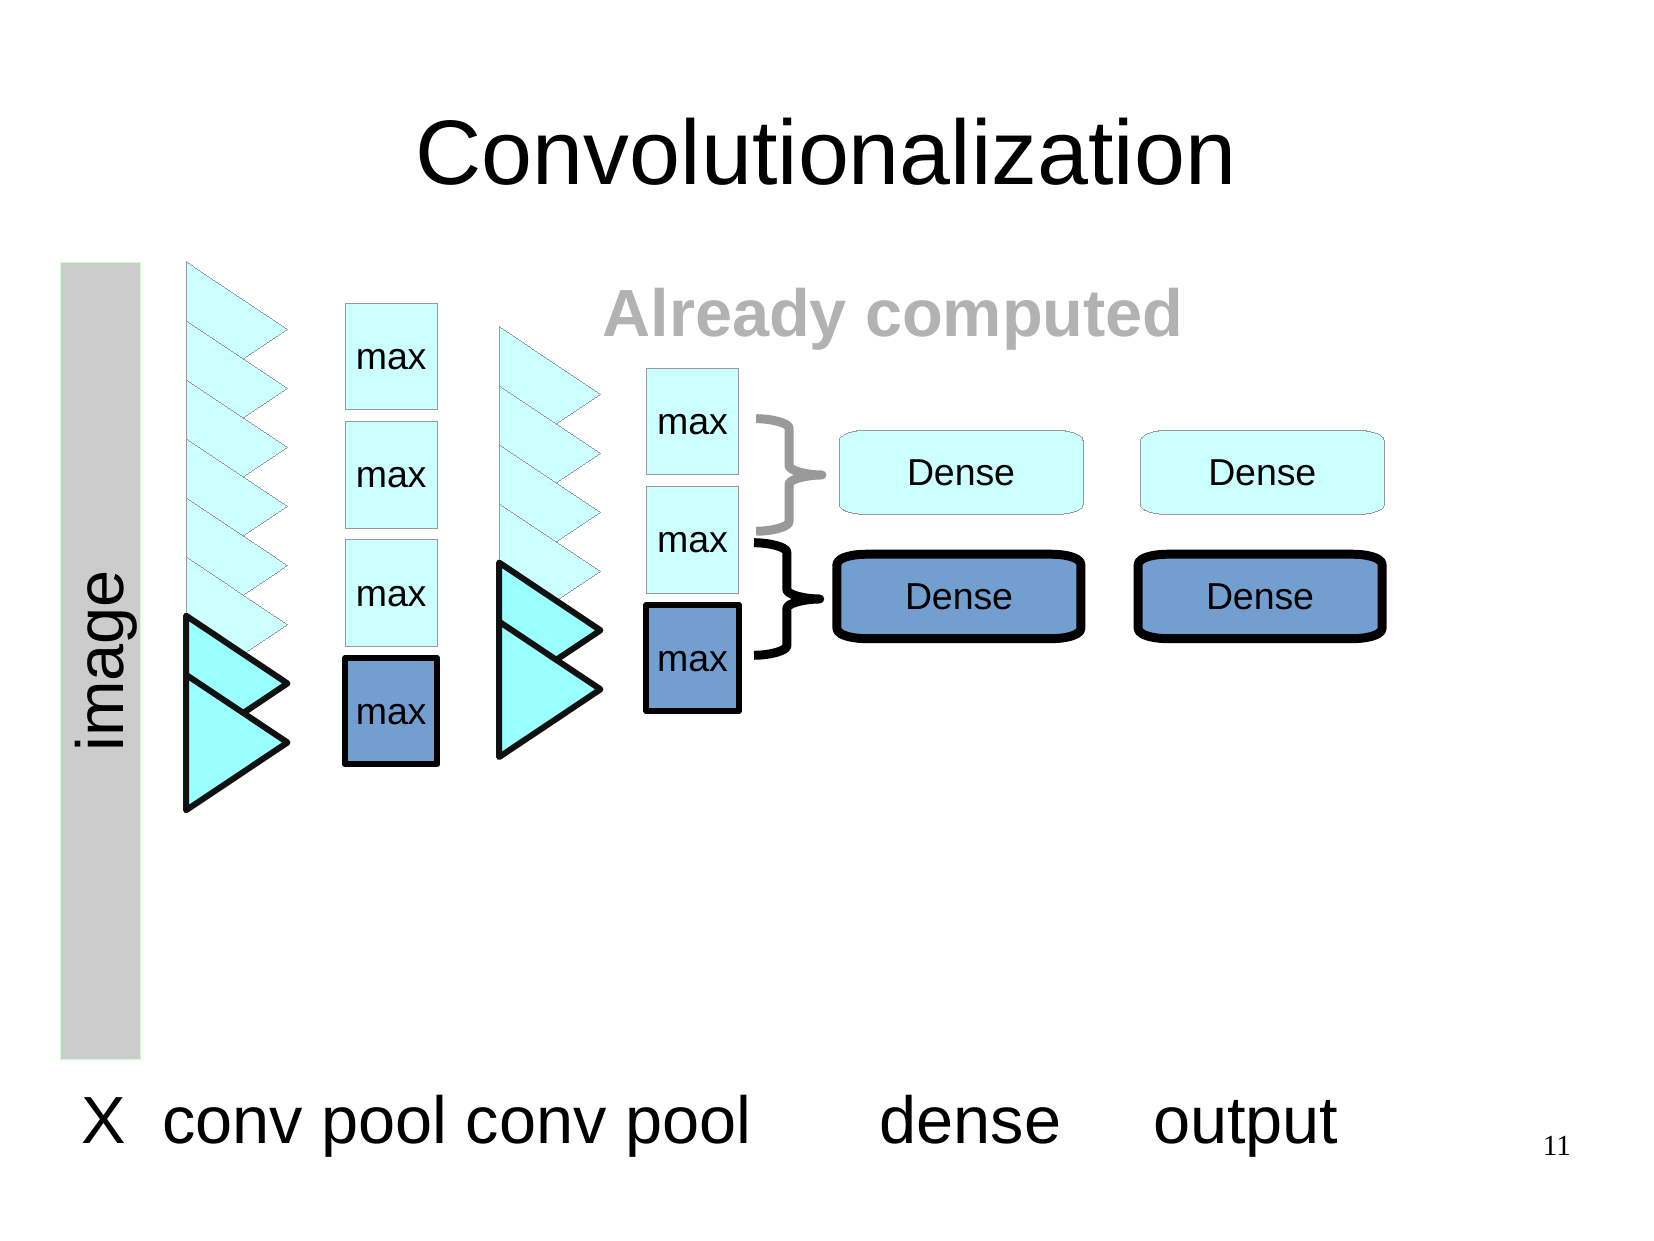

# Convolutionalization
Already computed
max
max
max
Dense
Dense
max
max
Dense
Dense
max
image
max
X conv pool conv pool dense output
11